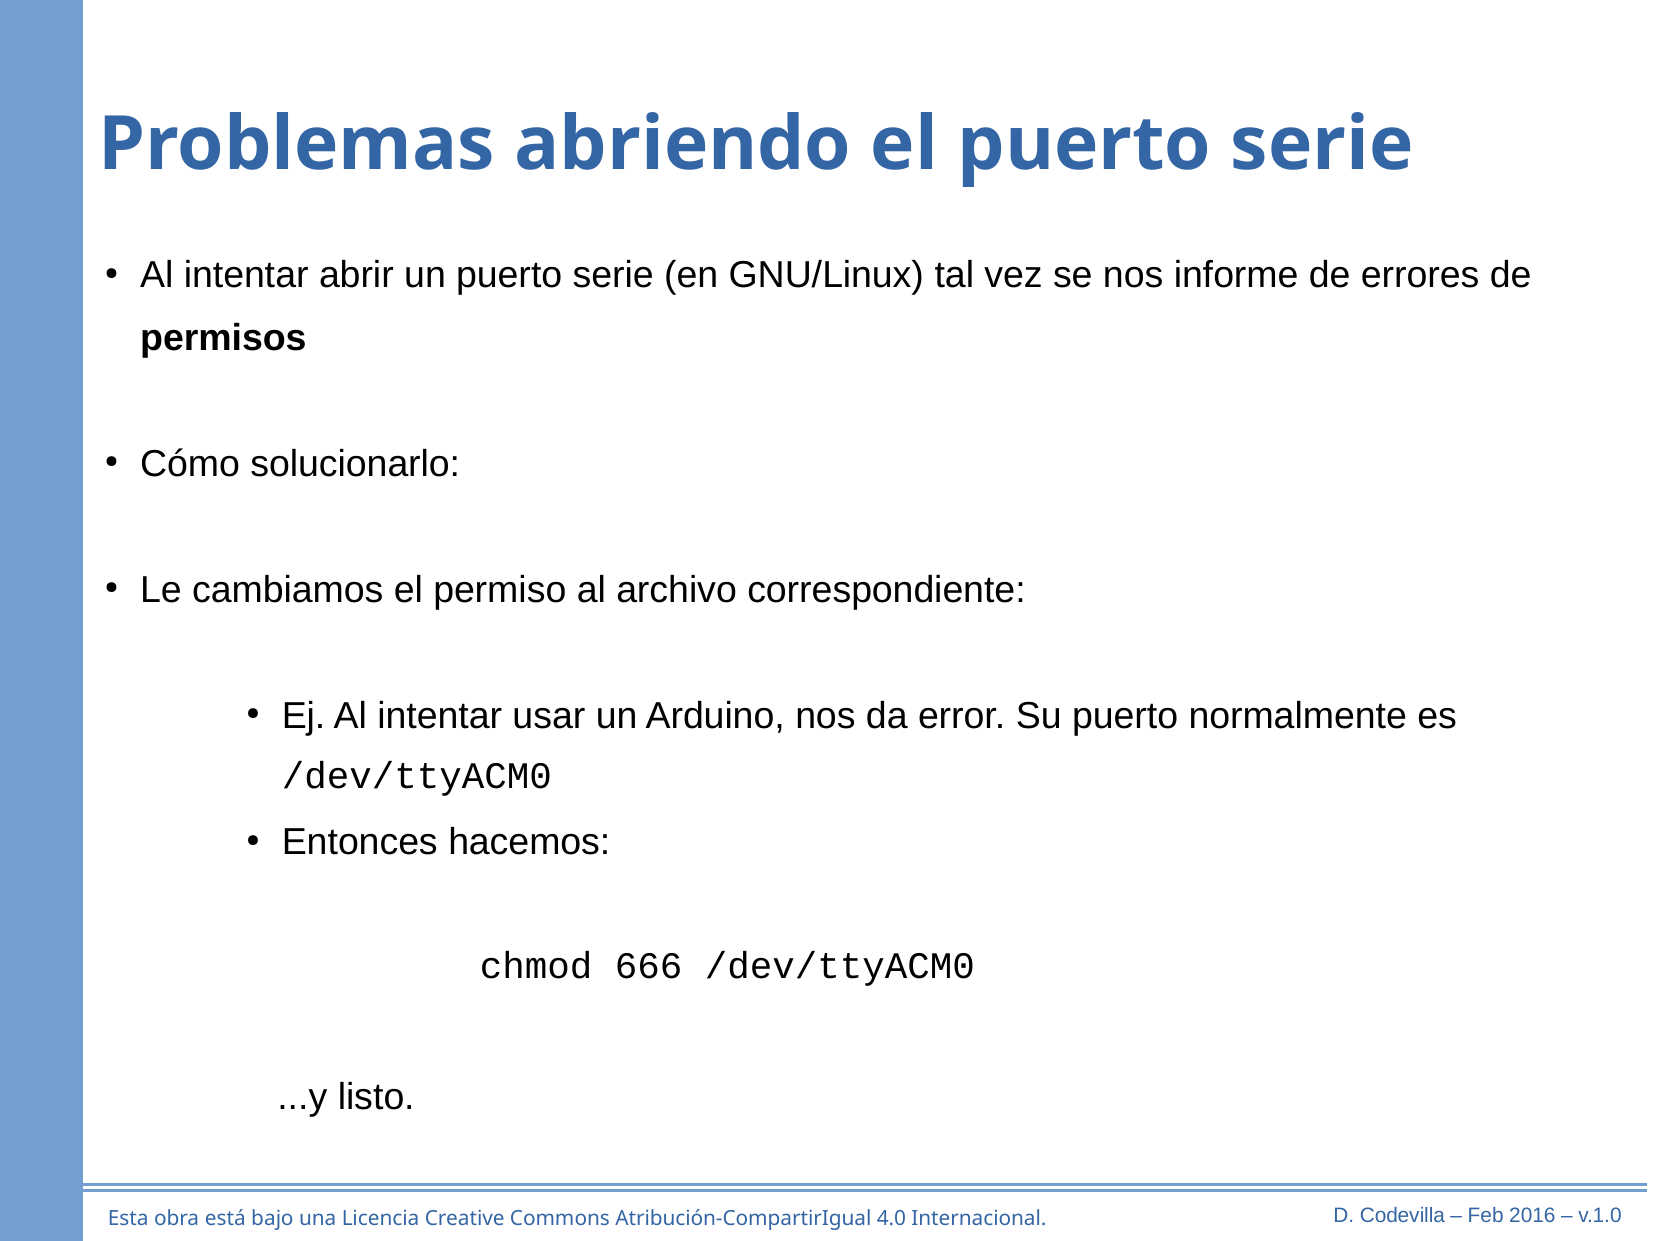

Problemas abriendo el puerto serie
Al intentar abrir un puerto serie (en GNU/Linux) tal vez se nos informe de errores de permisos
Cómo solucionarlo:
Le cambiamos el permiso al archivo correspondiente:
Ej. Al intentar usar un Arduino, nos da error. Su puerto normalmente es /dev/ttyACM0
Entonces hacemos:
					chmod 666 /dev/ttyACM0
		 ...y listo.